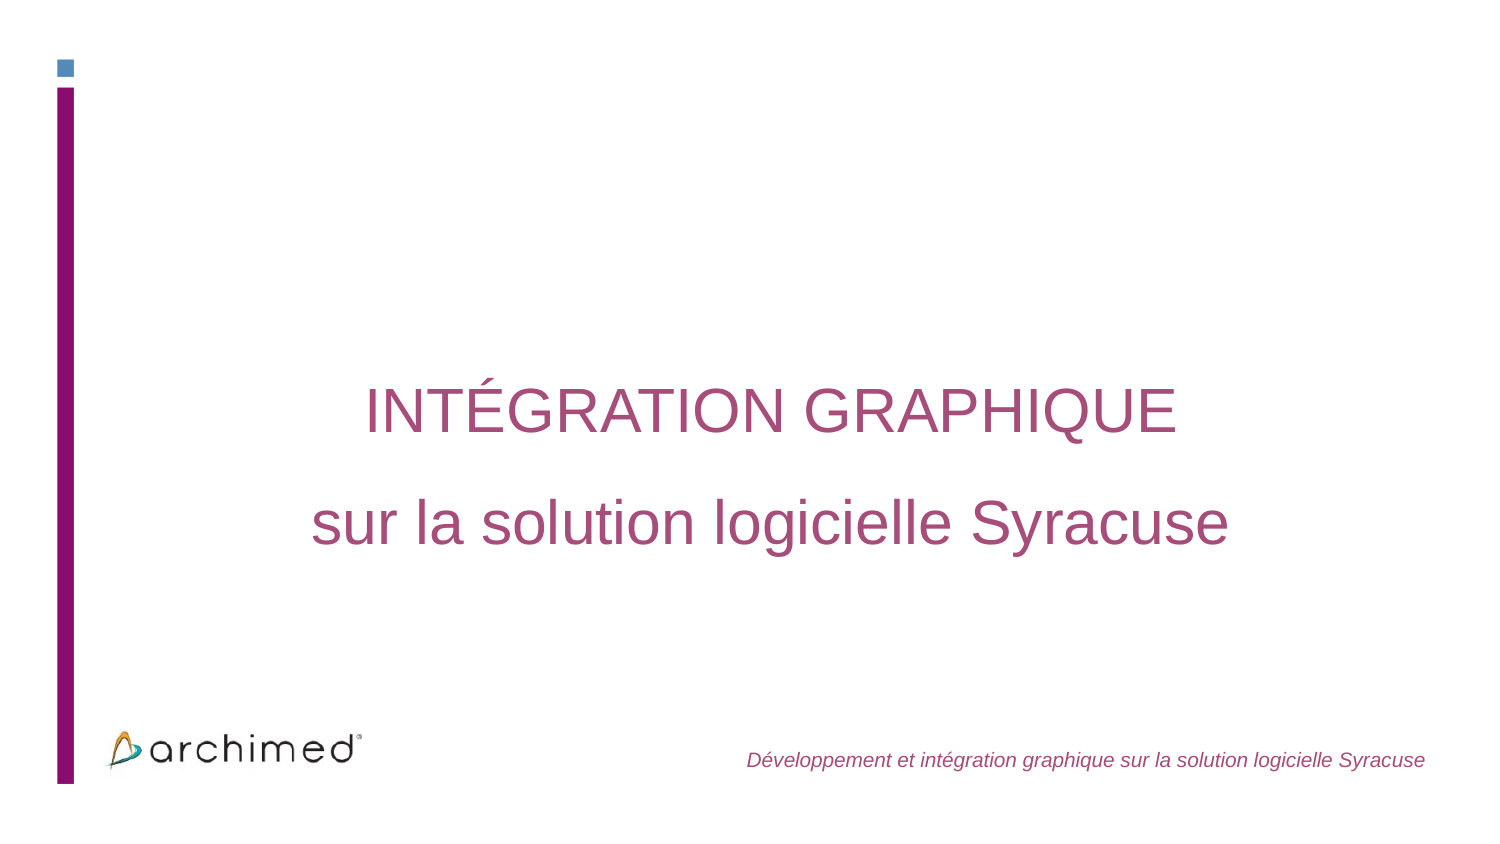

INTÉGRATION GRAPHIQUE
sur la solution logicielle Syracuse
# Développement et intégration graphique sur la solution logicielle Syracuse